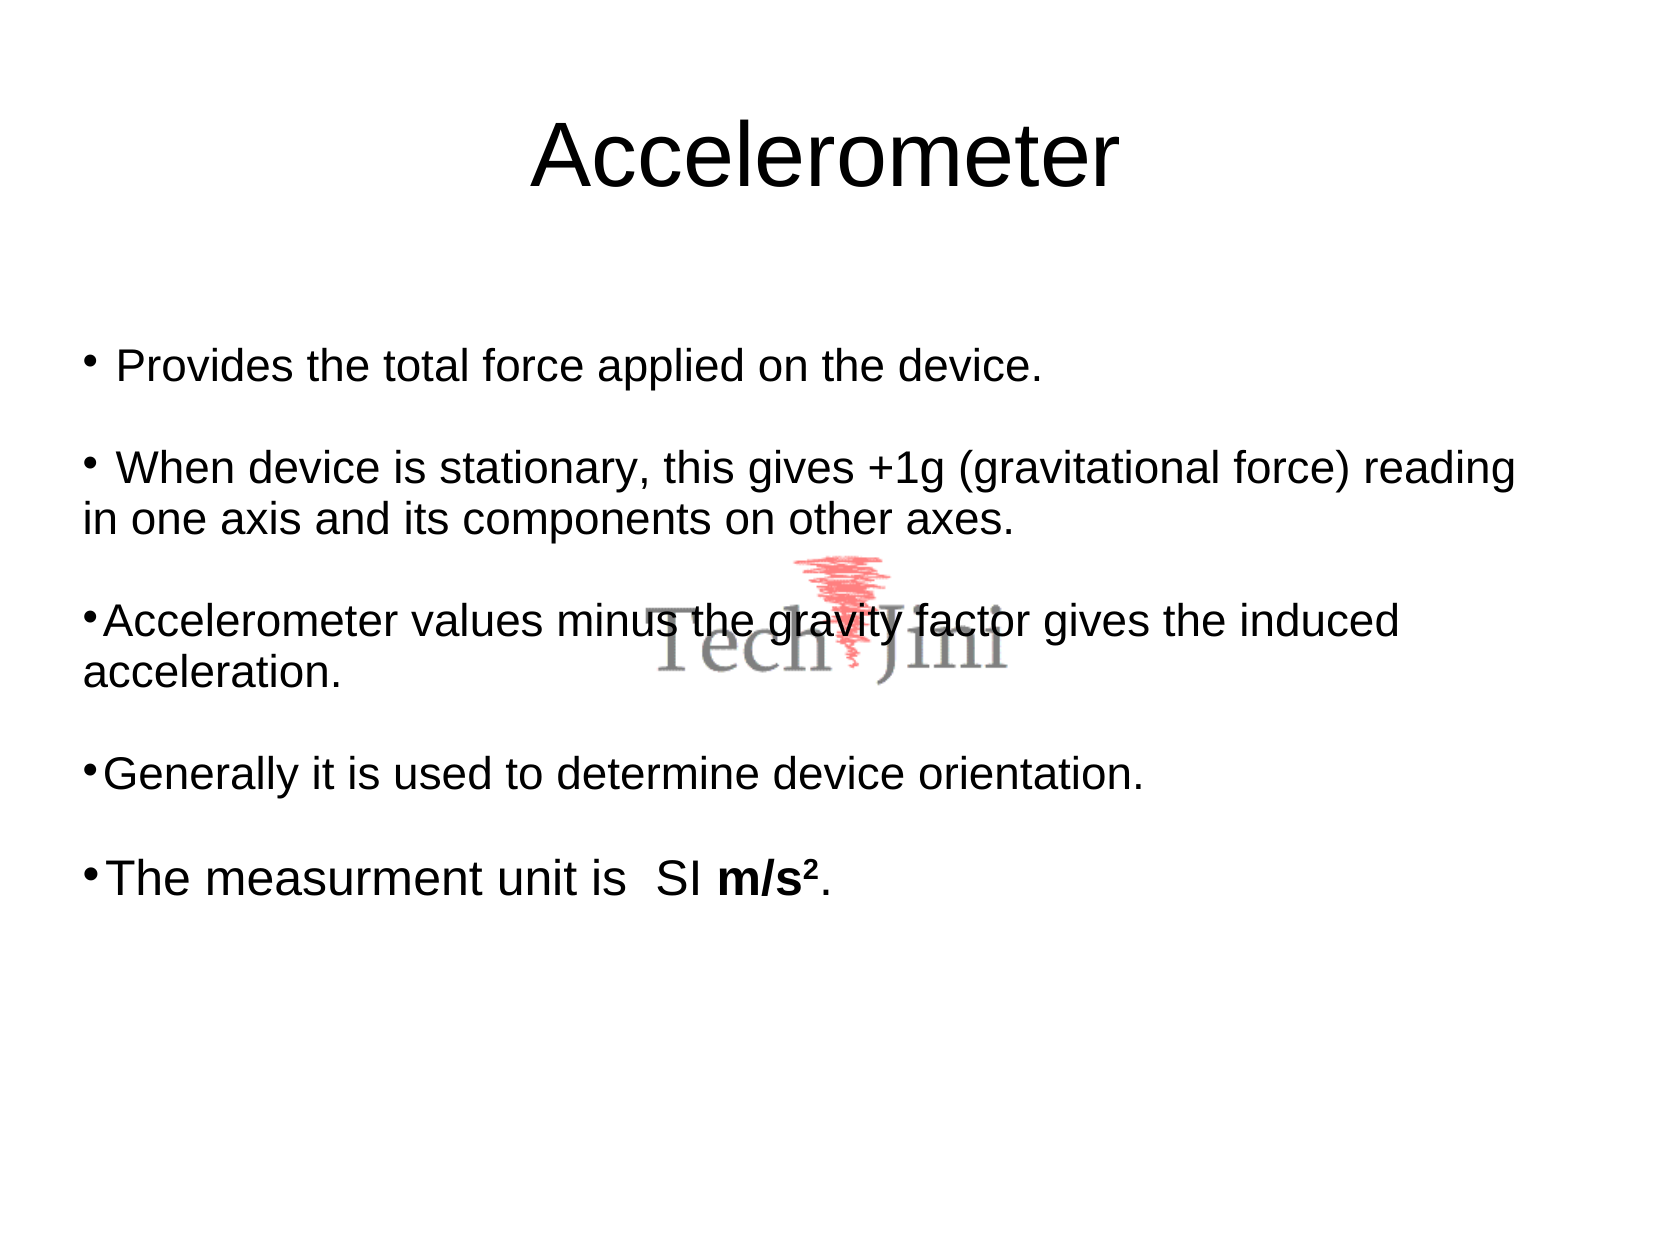

# Accelerometer
 Provides the total force applied on the device.
 When device is stationary, this gives +1g (gravitational force) reading in one axis and its components on other axes.
Accelerometer values minus the gravity factor gives the induced acceleration.
Generally it is used to determine device orientation.
The measurment unit is SI m/s2.